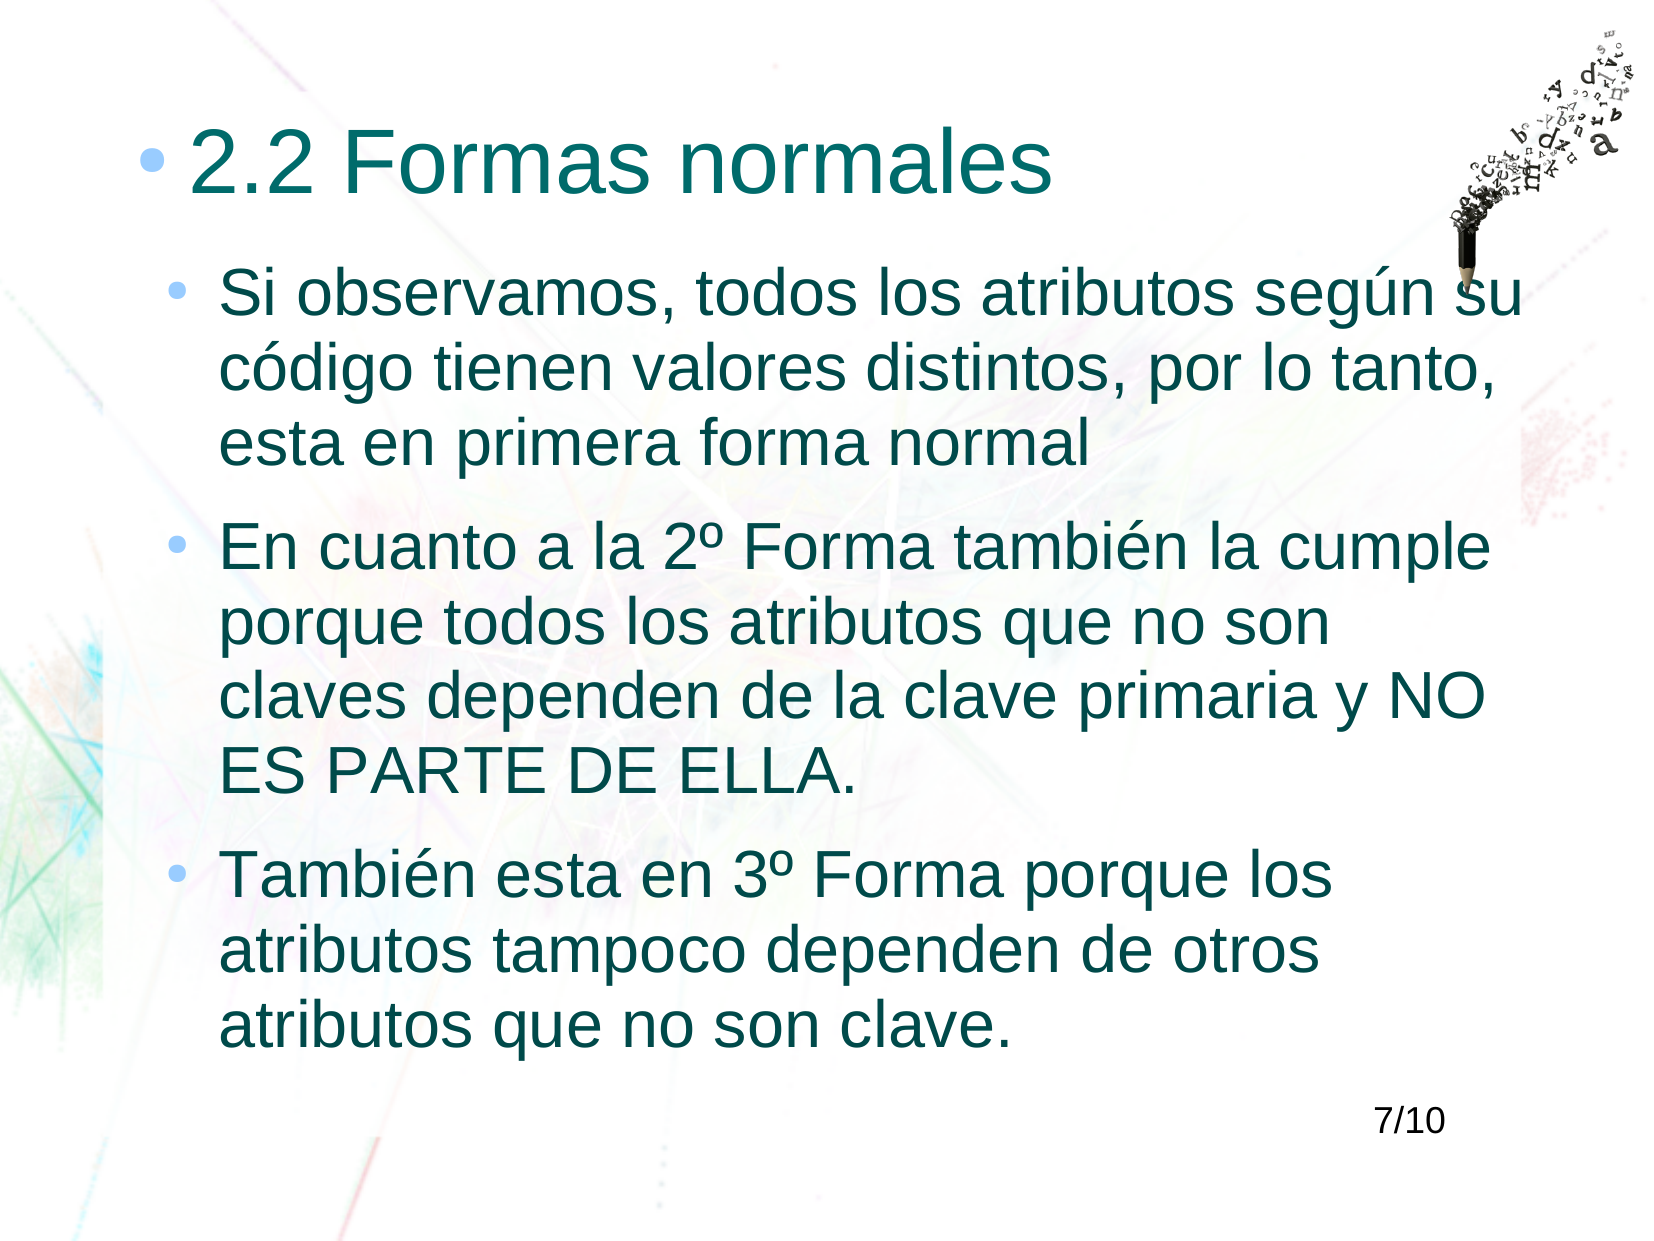

# 2.2 Formas normales
Si observamos, todos los atributos según su código tienen valores distintos, por lo tanto, esta en primera forma normal
En cuanto a la 2º Forma también la cumple porque todos los atributos que no son claves dependen de la clave primaria y NO ES PARTE DE ELLA.
También esta en 3º Forma porque los atributos tampoco dependen de otros atributos que no son clave.
7/10